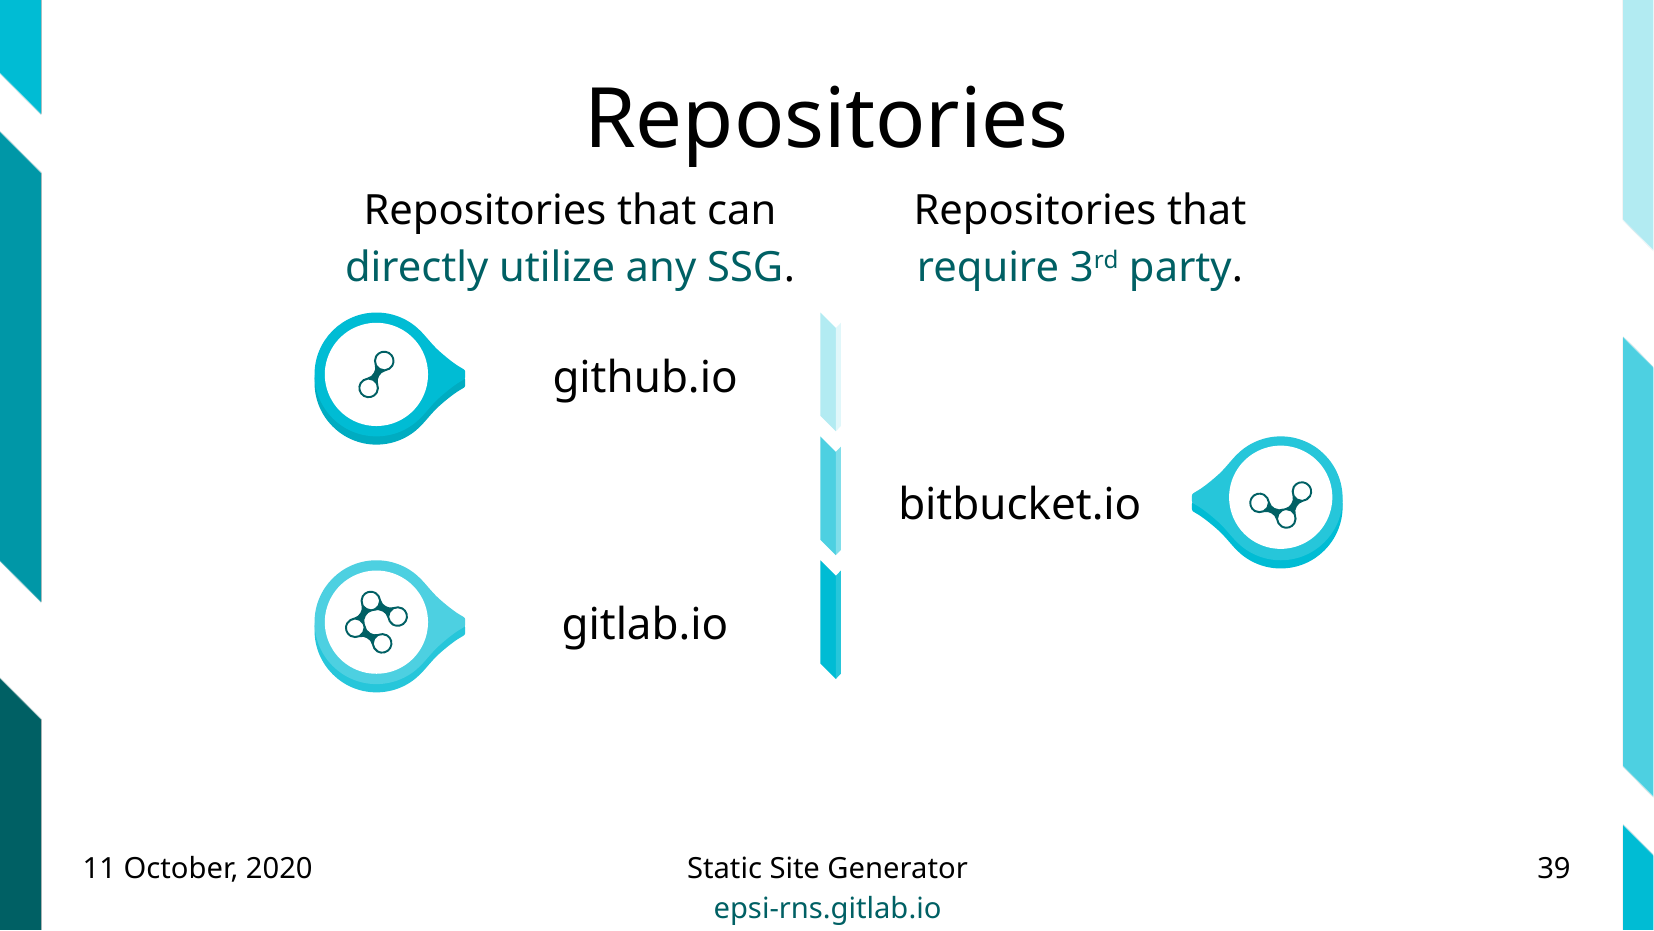

# Repositories
Repositories that can directly utilize any SSG.
Repositories that require 3rd party.
github.io
bitbucket.io
gitlab.io
11 October, 2020
Static Site Generator
39